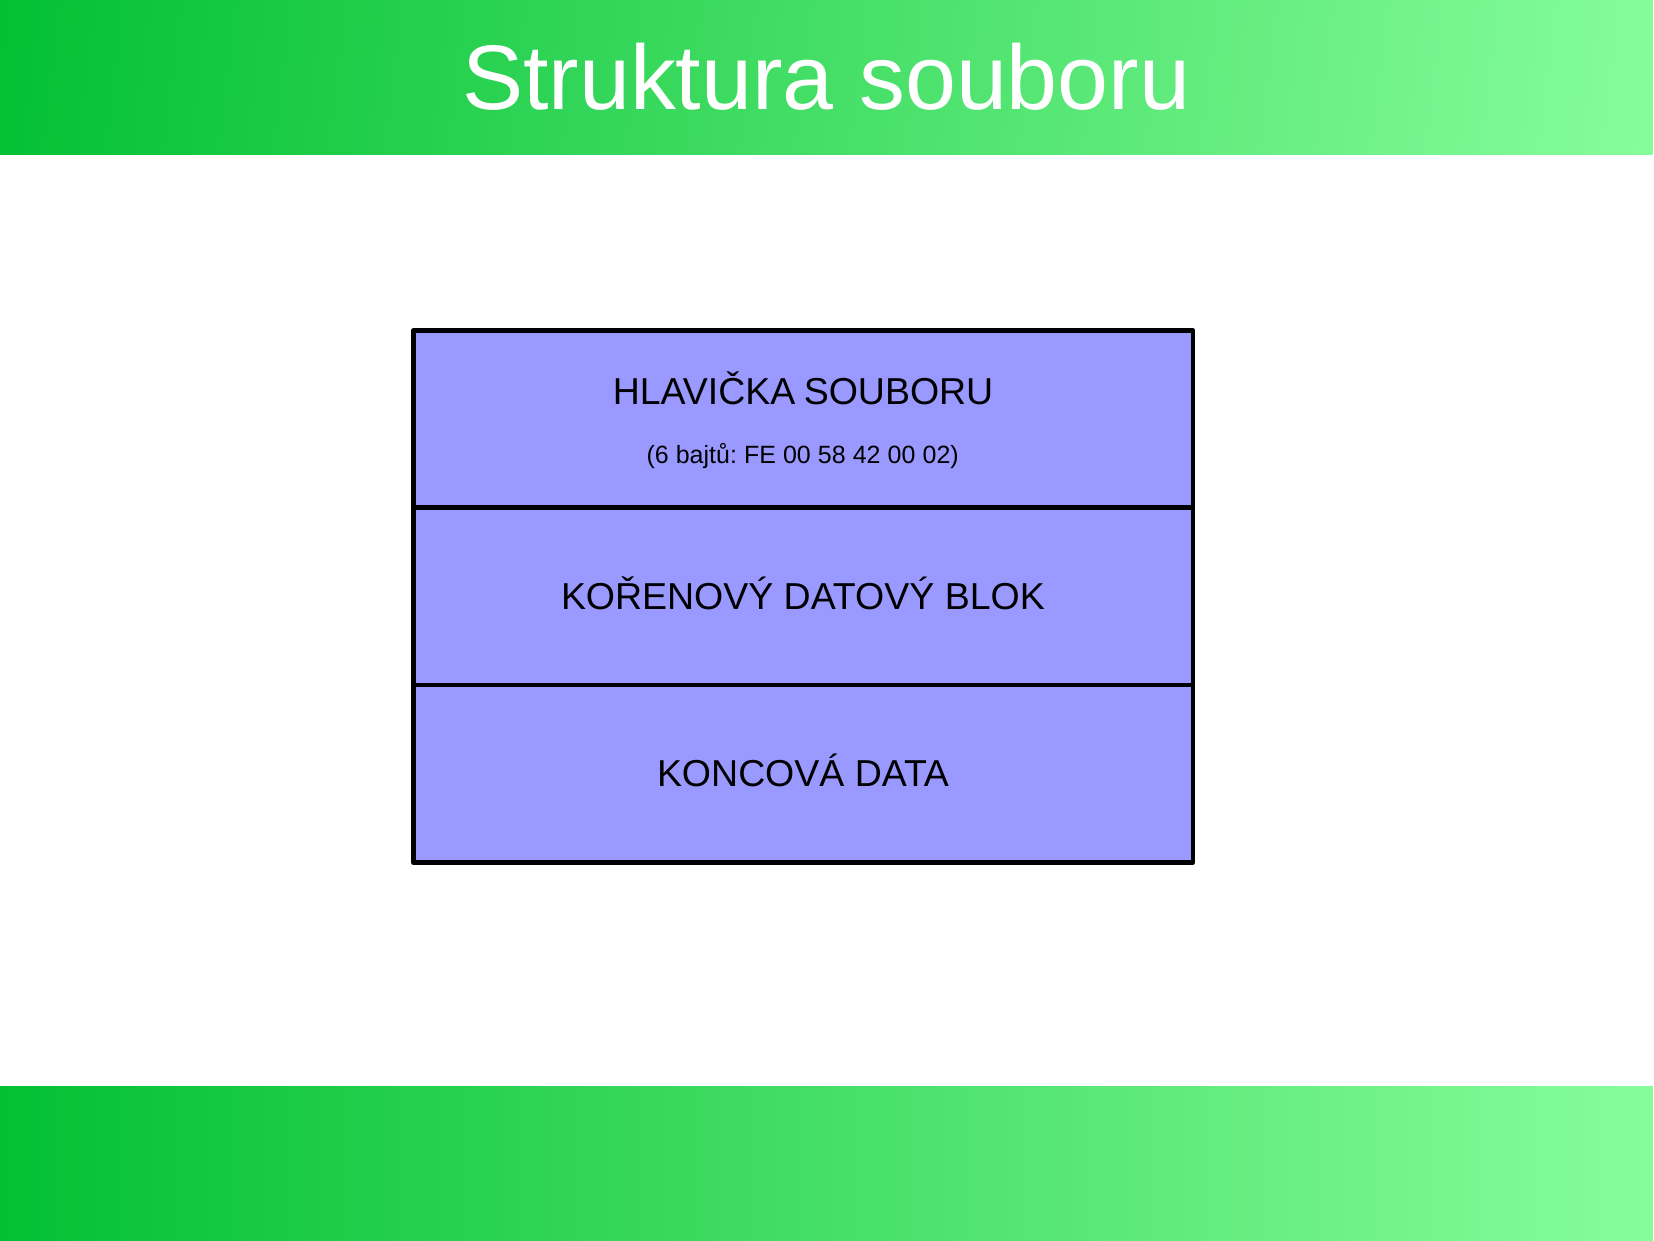

# Struktura souboru
HLAVIČKA SOUBORU
(6 bajtů: FE 00 58 42 00 02)
KOŘENOVÝ DATOVÝ BLOK
KONCOVÁ DATA